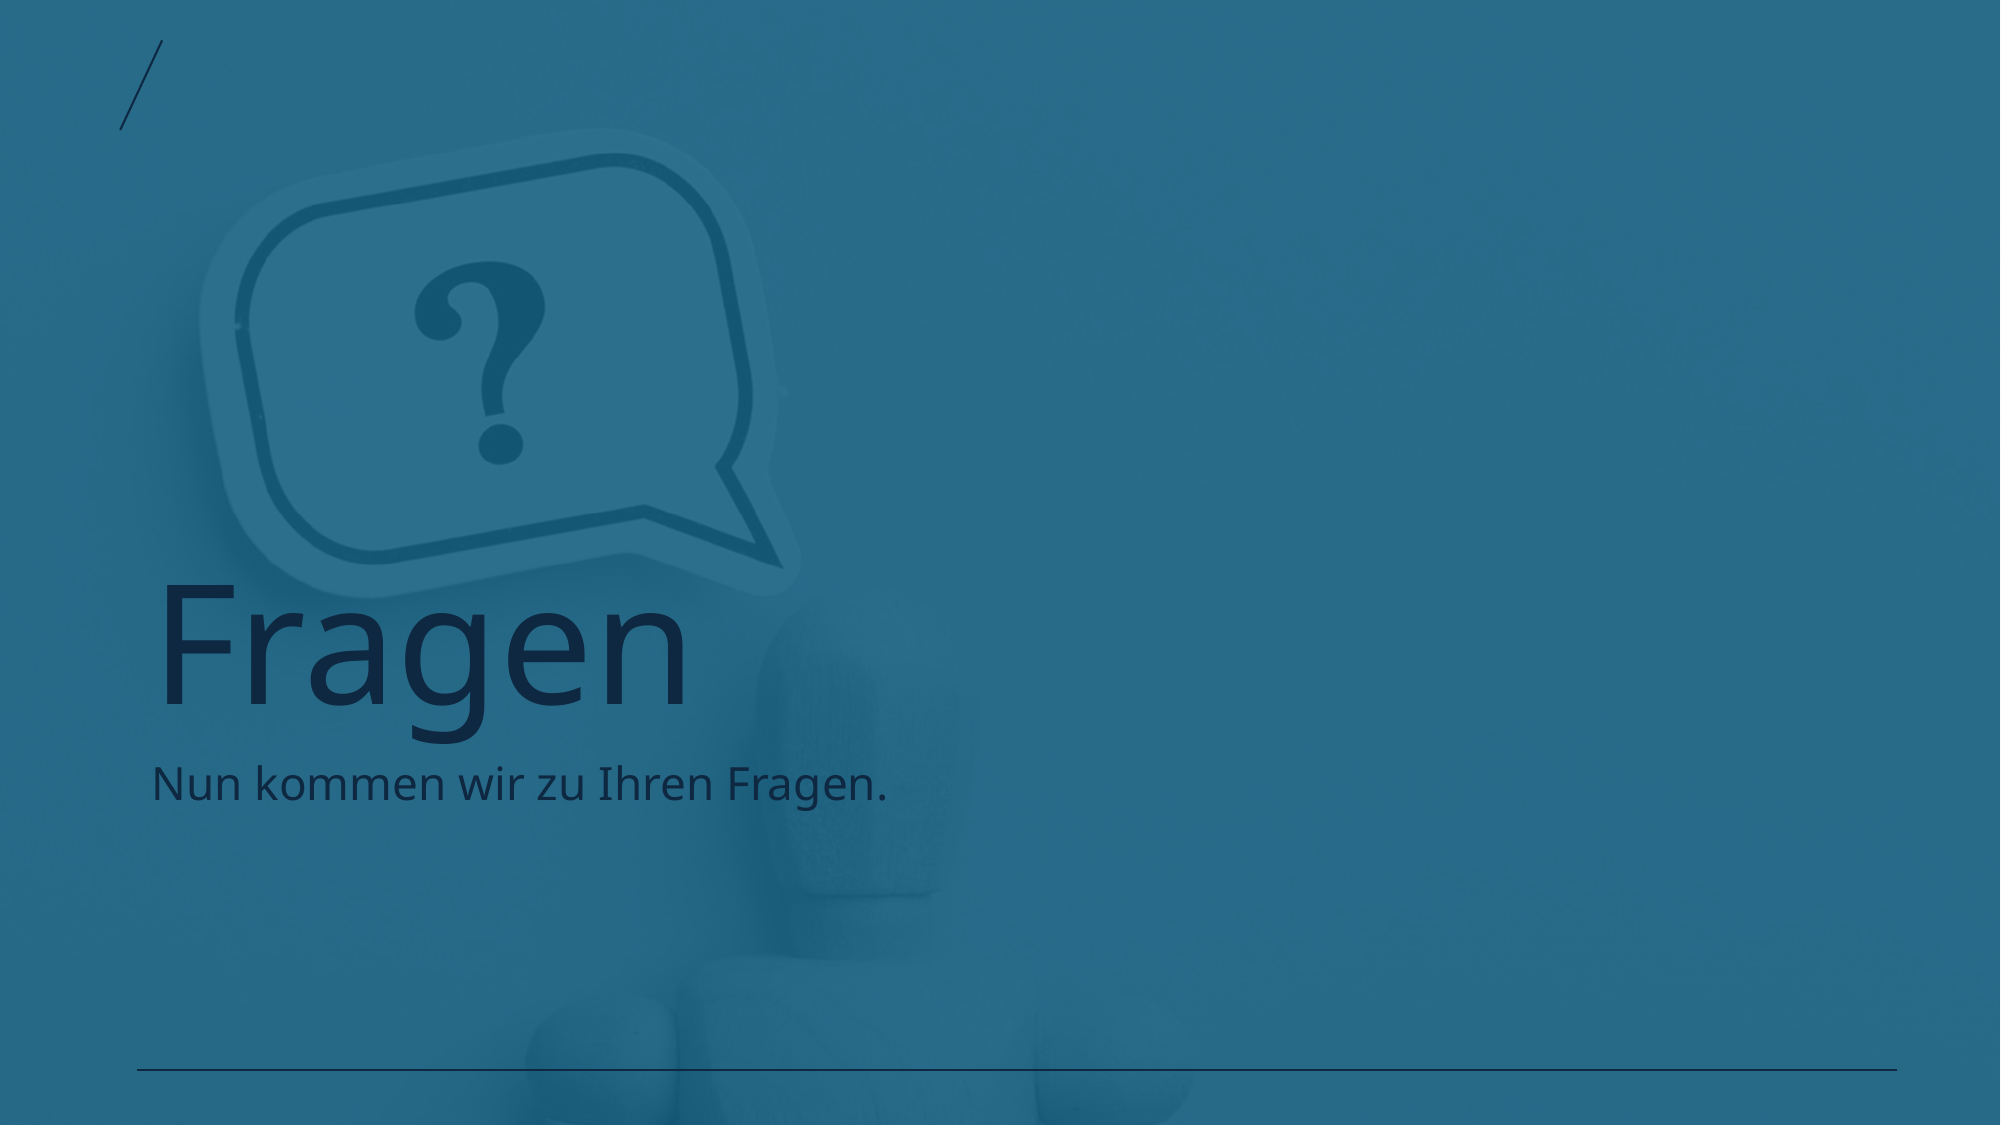

# Fragen
Nun kommen wir zu Ihren Fragen.